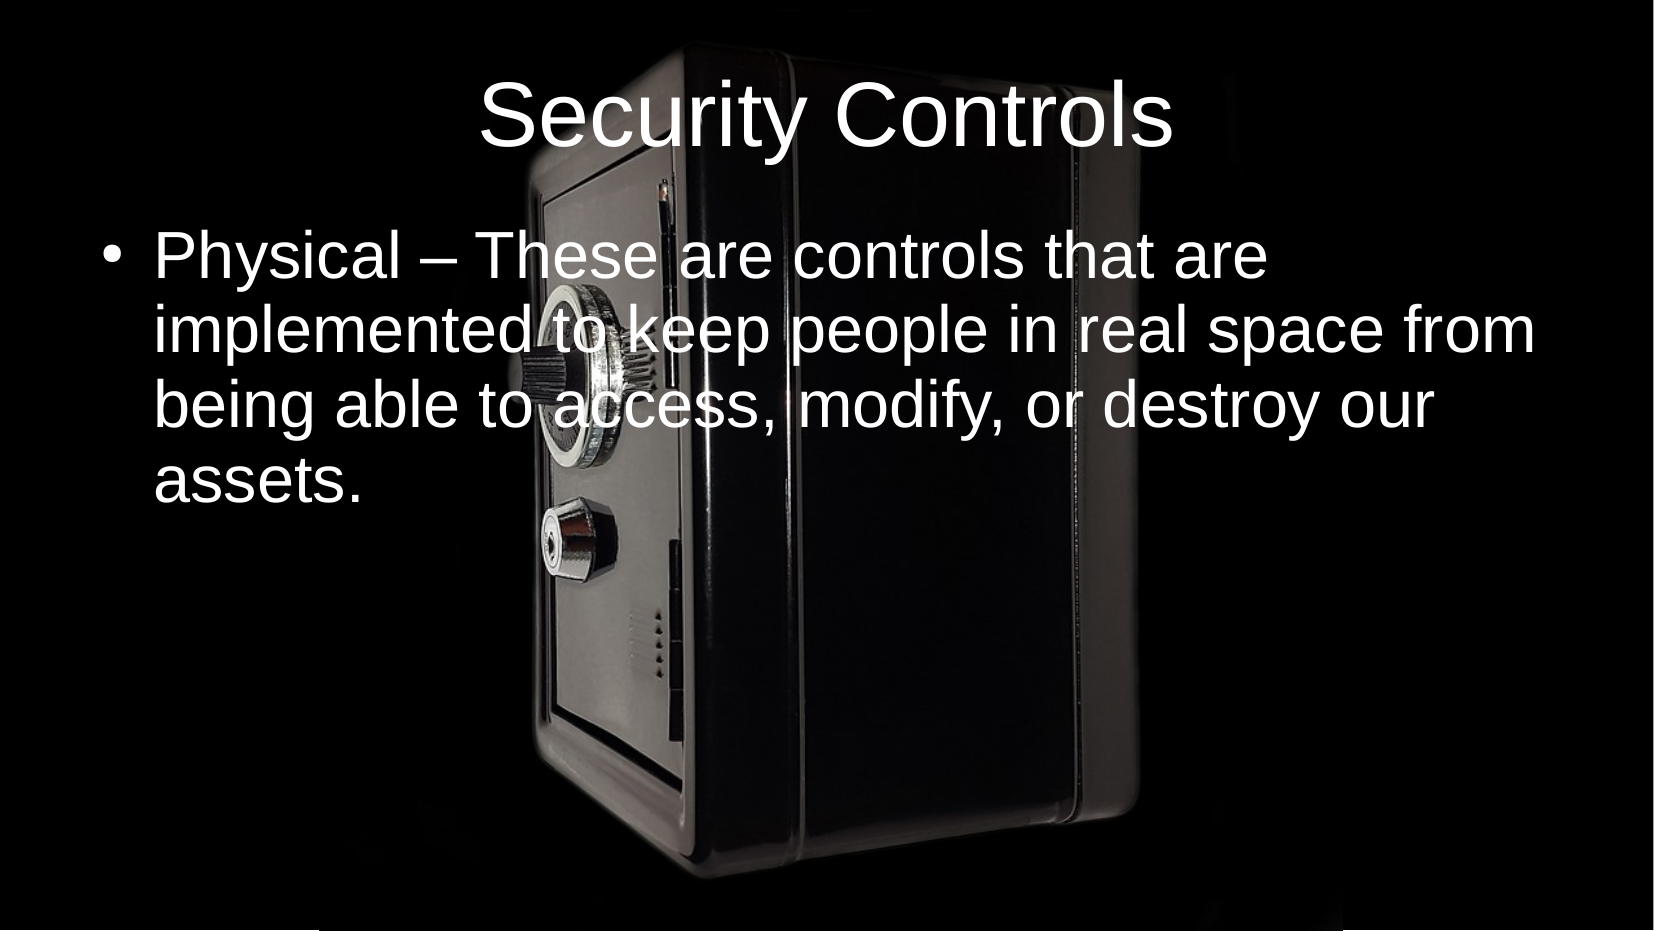

# Security Controls
Physical – These are controls that are implemented to keep people in real space from being able to access, modify, or destroy our assets.